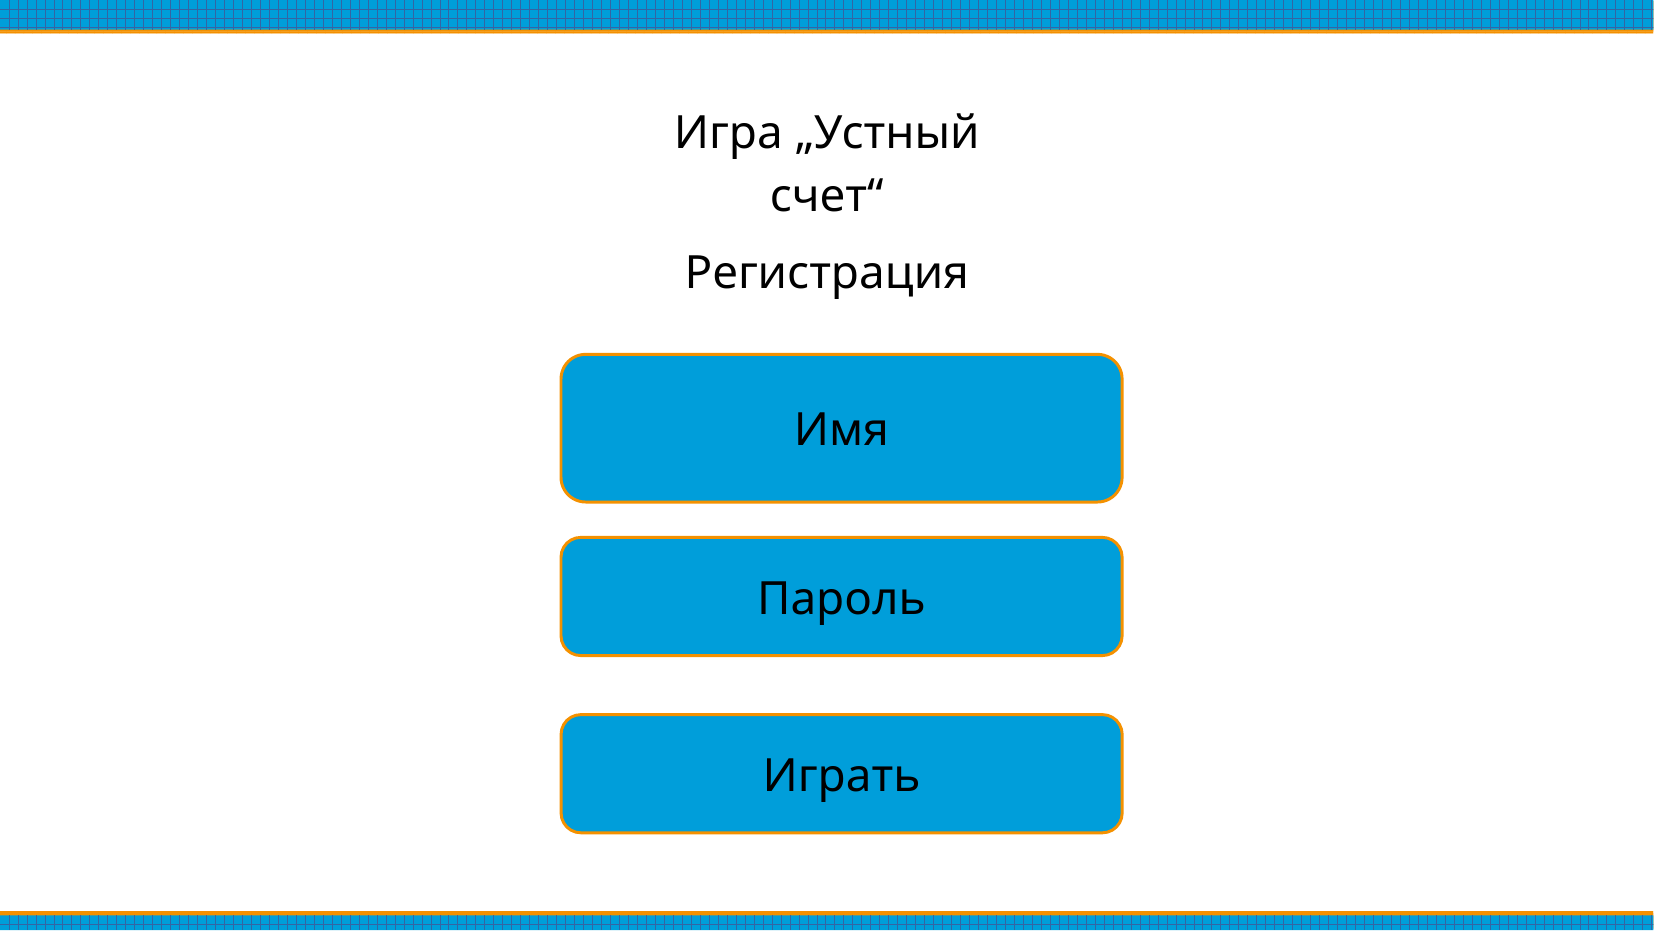

Игра „Устный счет“
Регистрация
Имя
Пароль
Играть